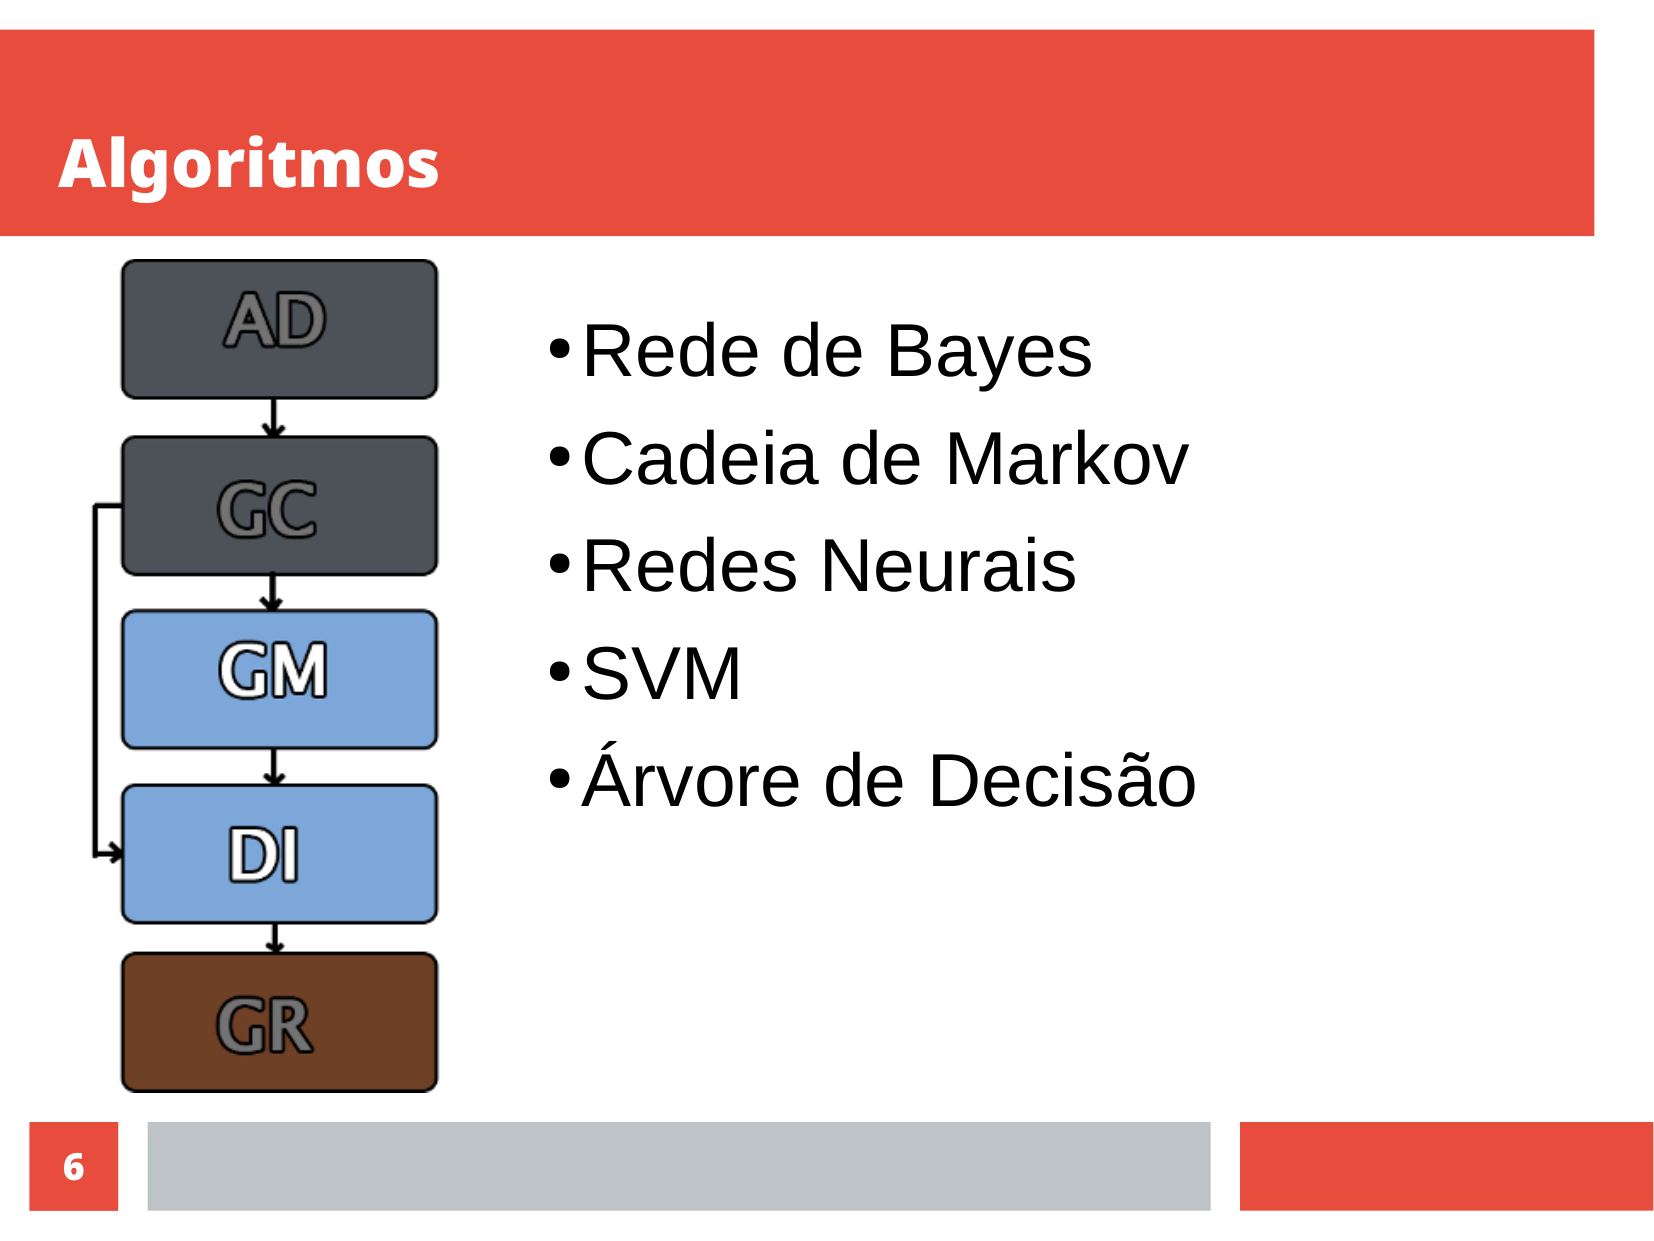

# Algoritmos
Rede de Bayes
Cadeia de Markov
Redes Neurais
SVM
Árvore de Decisão
6